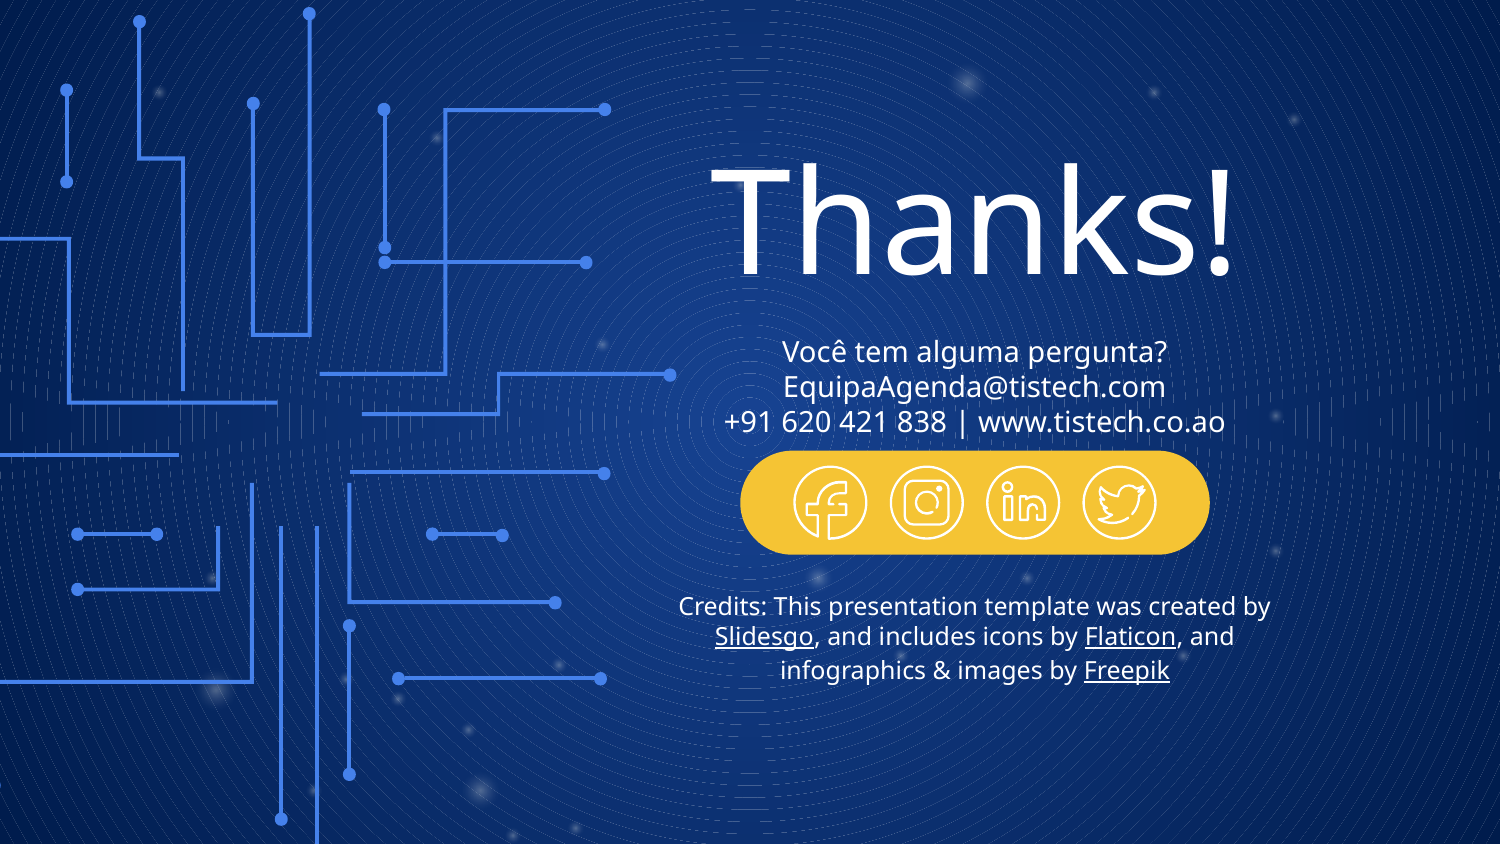

# Thanks!
Você tem alguma pergunta?
EquipaAgenda@tistech.com
+91 620 421 838 | www.tistech.co.ao